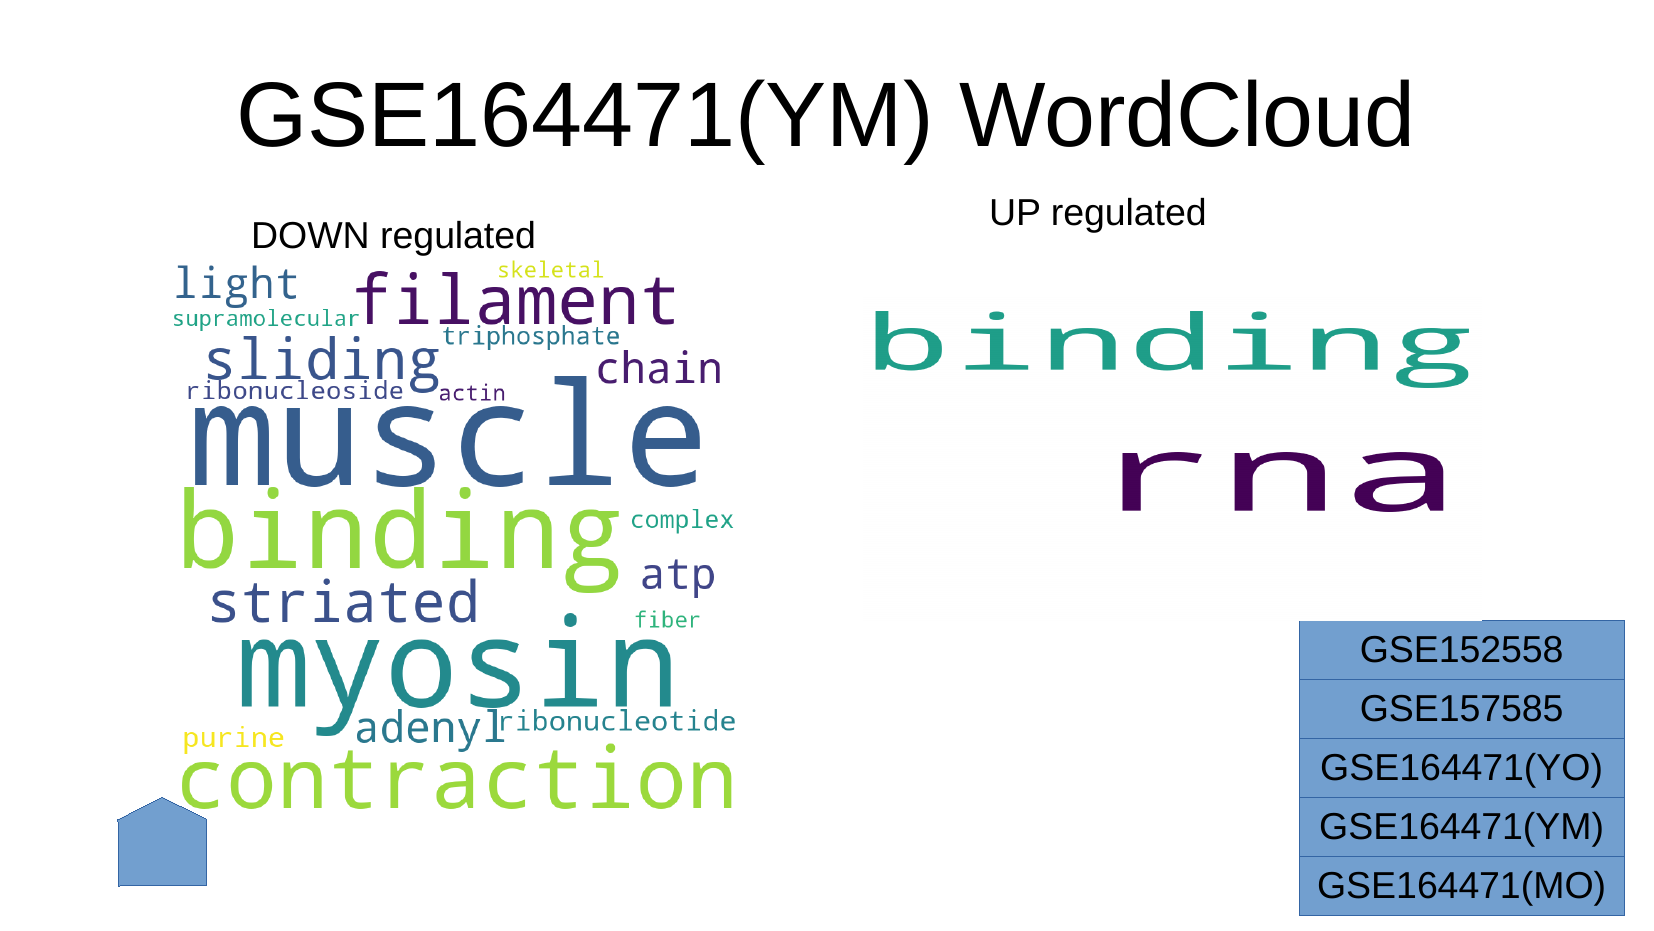

# GSE164471(YM) WordCloud
UP regulated
DOWN regulated
GSE152558
GSE157585
GSE164471(YO)
GSE164471(YM)
GSE164471(MO)